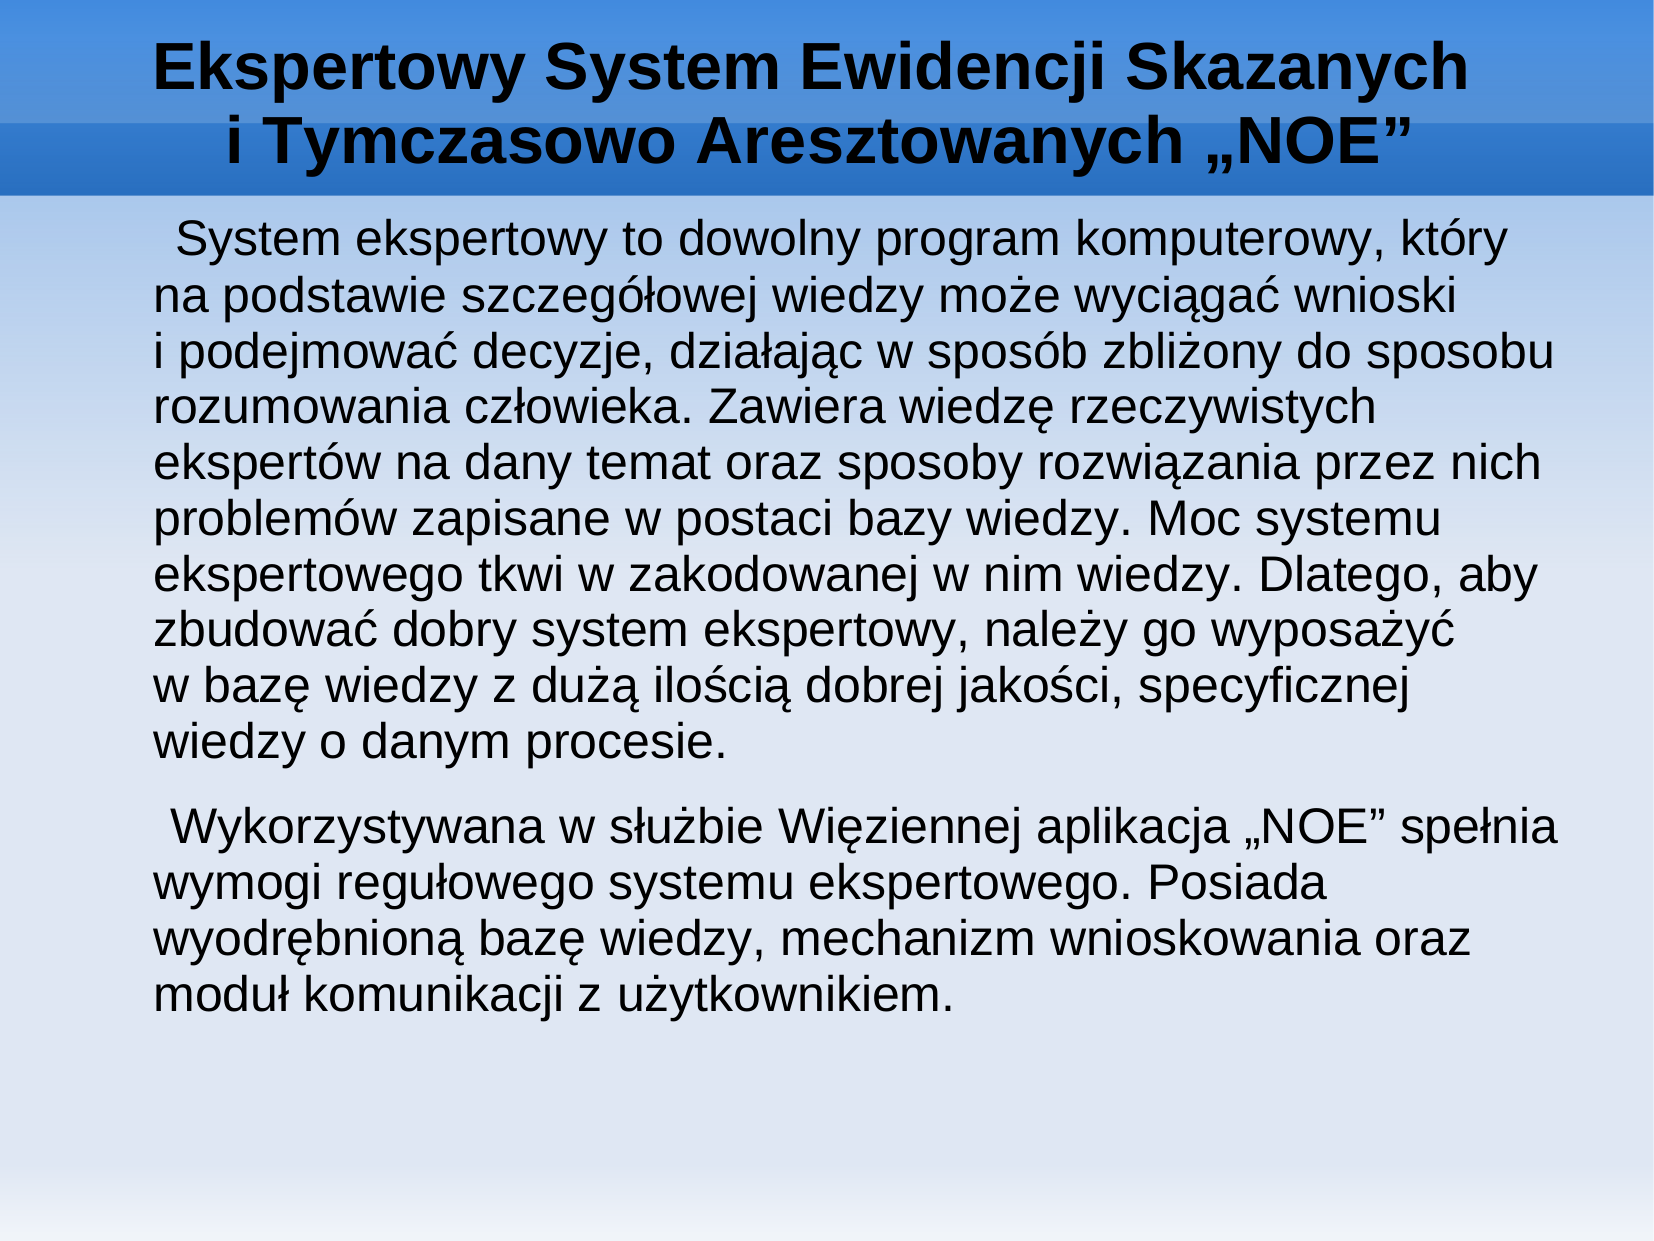

# Ekspertowy System Ewidencji Skazanych i Tymczasowo Aresztowanych „NOE”
 System ekspertowy to dowolny program komputerowy, który na podstawie szczegółowej wiedzy może wyciągać wnioski
i podejmować decyzje, działając w sposób zbliżony do sposobu rozumowania człowieka. Zawiera wiedzę rzeczywistych ekspertów na dany temat oraz sposoby rozwiązania przez nich problemów zapisane w postaci bazy wiedzy. Moc systemu ekspertowego tkwi w zakodowanej w nim wiedzy. Dlatego, aby zbudować dobry system ekspertowy, należy go wyposażyć
w bazę wiedzy z dużą ilością dobrej jakości, specyficznej wiedzy o danym procesie.
 Wykorzystywana w służbie Więziennej aplikacja „NOE” spełnia wymogi regułowego systemu ekspertowego. Posiada wyodrębnioną bazę wiedzy, mechanizm wnioskowania oraz moduł komunikacji z użytkownikiem.